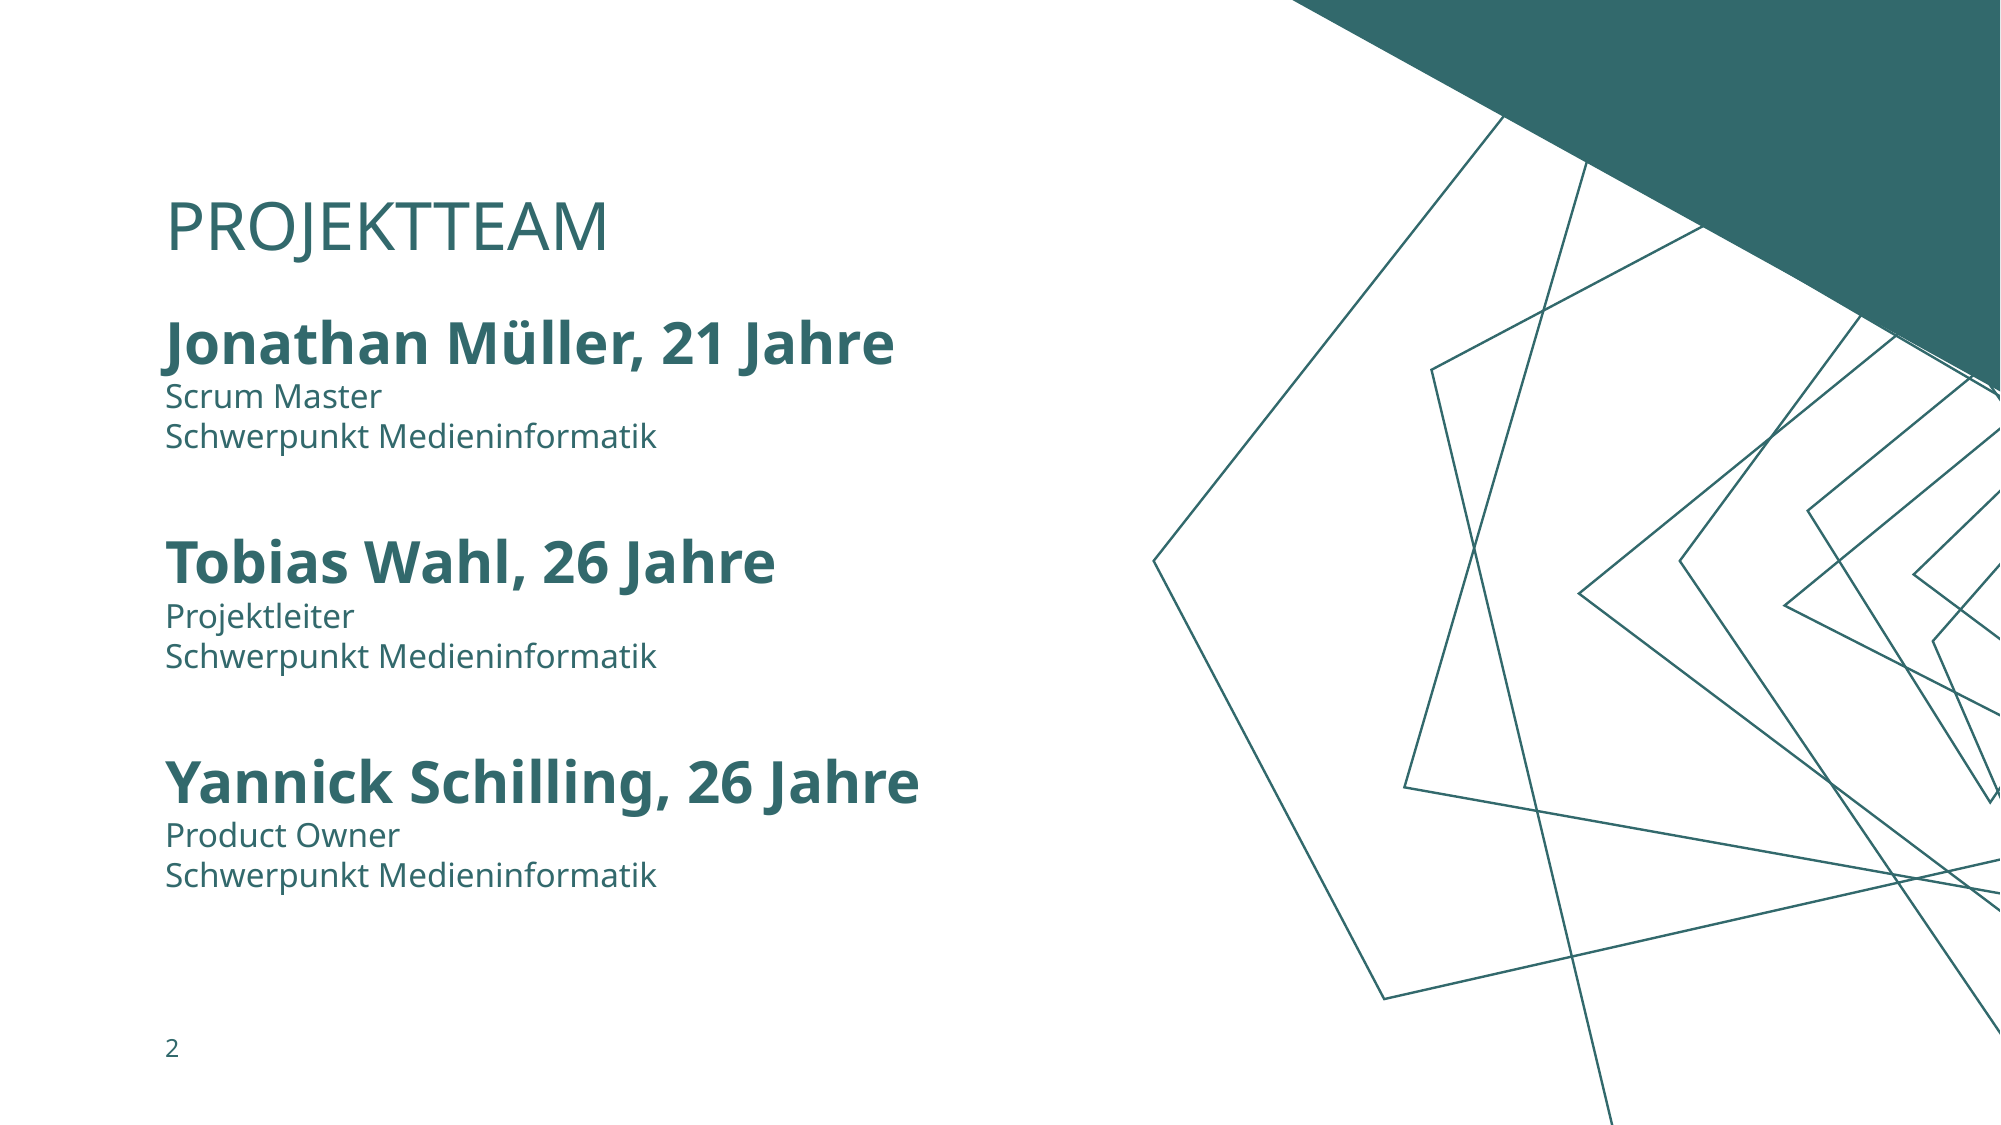

# Projektteam
Jonathan Müller, 21 Jahre
Scrum Master
Schwerpunkt Medieninformatik
Tobias Wahl, 26 Jahre
Projektleiter
Schwerpunkt Medieninformatik
Yannick Schilling, 26 Jahre
Product Owner
Schwerpunkt Medieninformatik